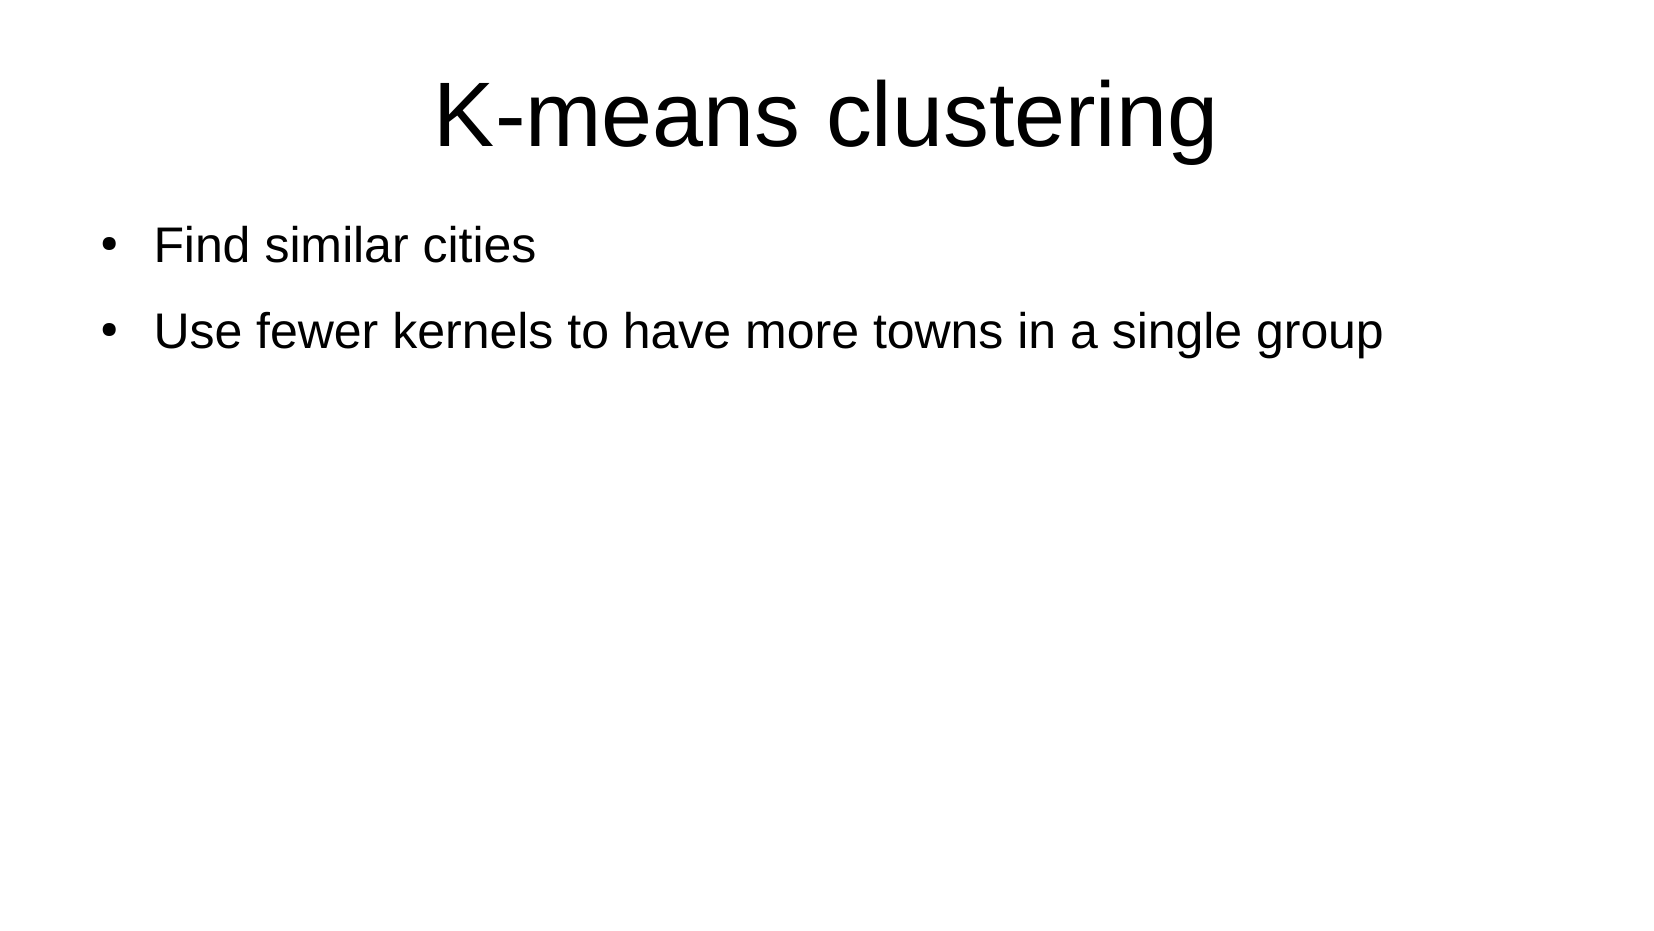

# K-means clustering
Find similar cities
Use fewer kernels to have more towns in a single group